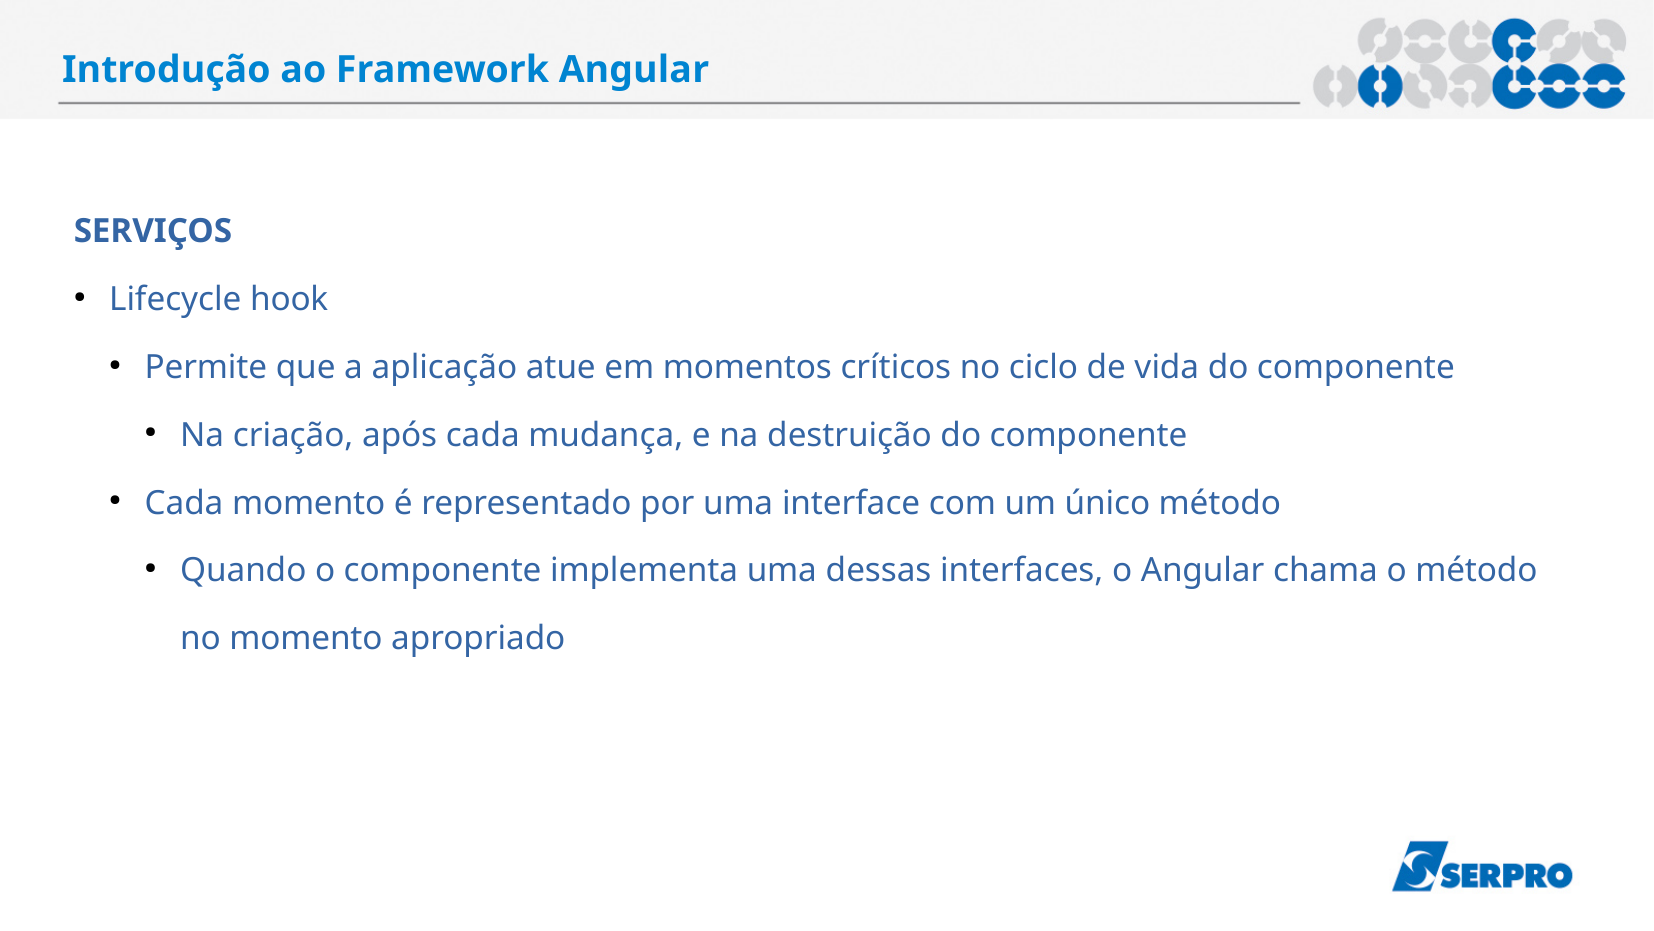

Introdução ao Framework Angular
SERVIÇOS
Lifecycle hook
Permite que a aplicação atue em momentos críticos no ciclo de vida do componente
Na criação, após cada mudança, e na destruição do componente
Cada momento é representado por uma interface com um único método
Quando o componente implementa uma dessas interfaces, o Angular chama o método no momento apropriado